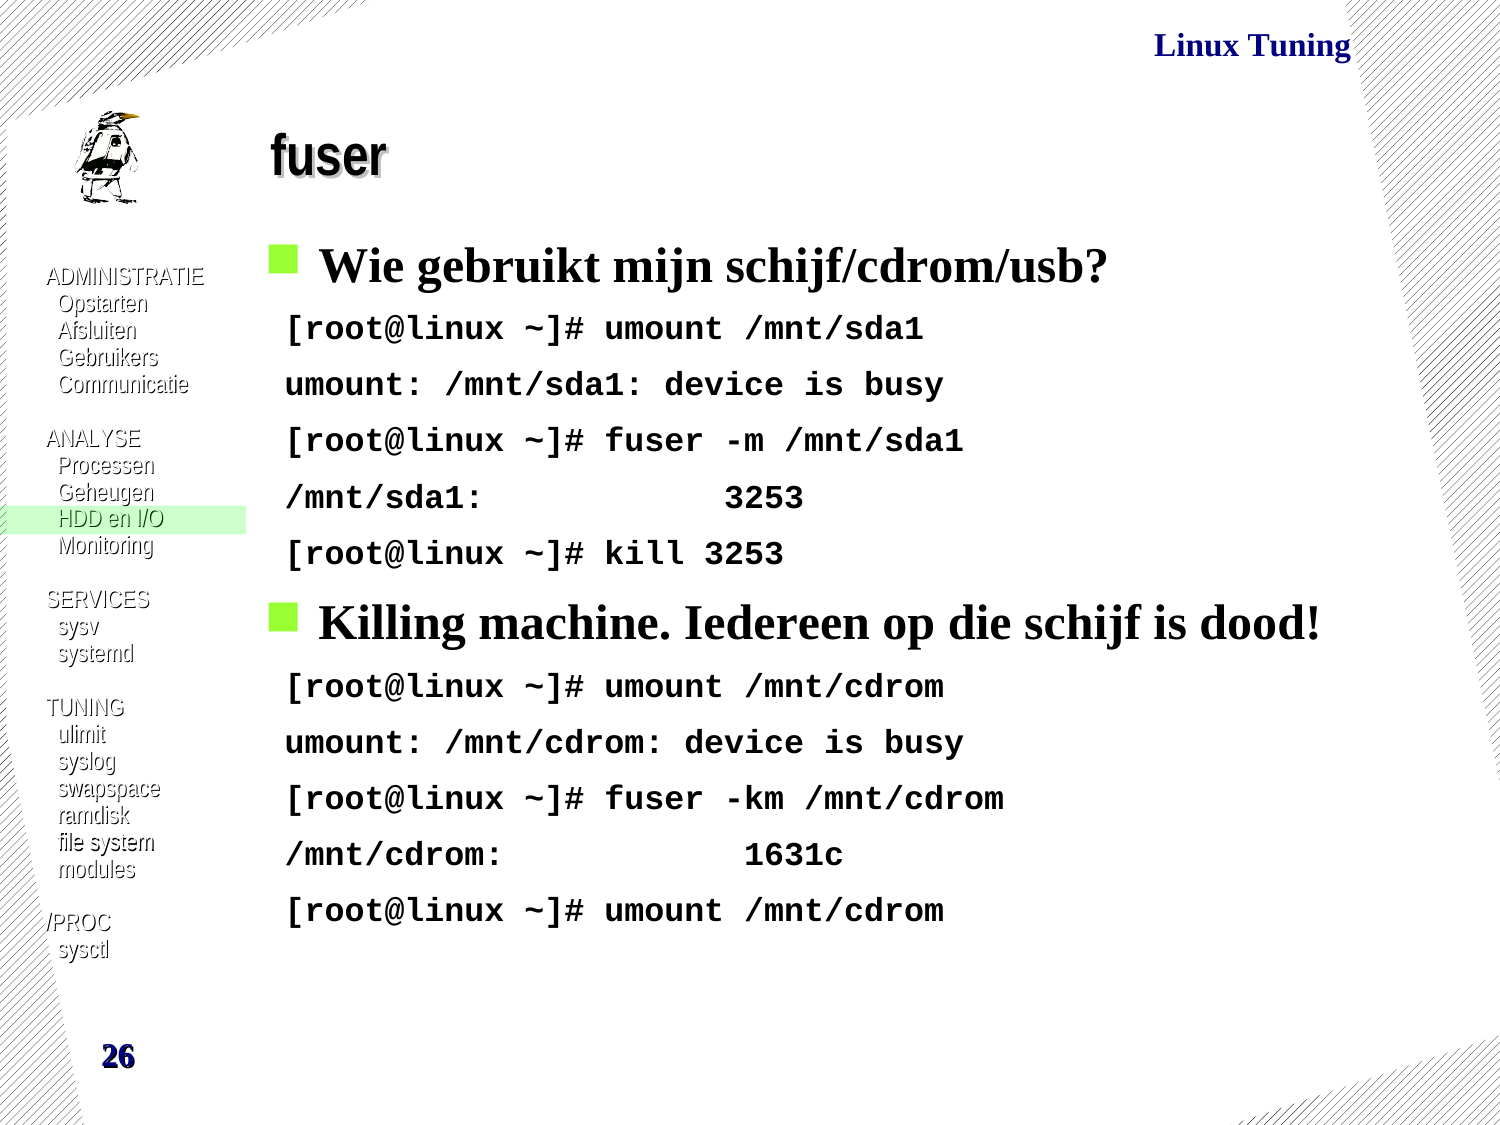

# fuser
Wie gebruikt mijn schijf/cdrom/usb?
 [root@linux ~]# umount /mnt/sda1
 umount: /mnt/sda1: device is busy
 [root@linux ~]# fuser -m /mnt/sda1
 /mnt/sda1: 3253
 [root@linux ~]# kill 3253
Killing machine. Iedereen op die schijf is dood!
 [root@linux ~]# umount /mnt/cdrom
 umount: /mnt/cdrom: device is busy
 [root@linux ~]# fuser -km /mnt/cdrom
 /mnt/cdrom: 1631c
 [root@linux ~]# umount /mnt/cdrom